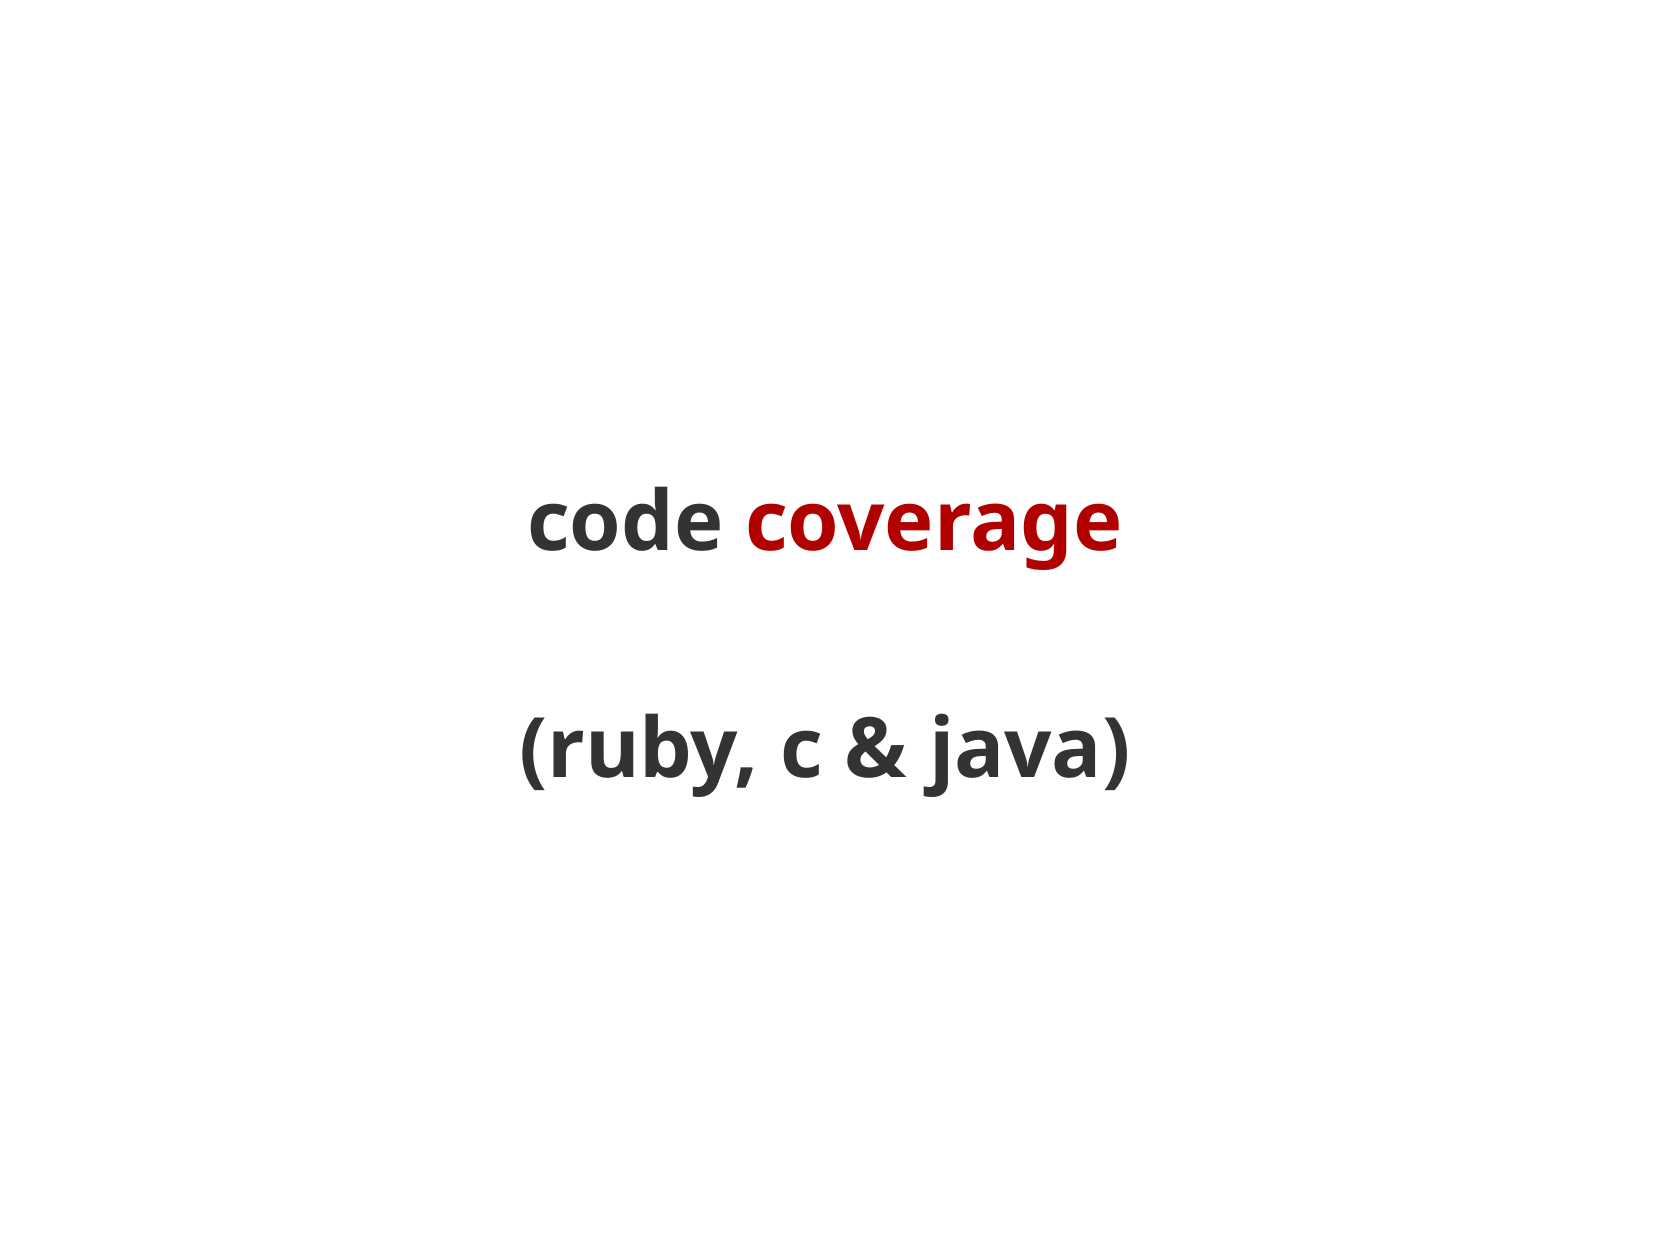

#
code coverage
(ruby, c & java)